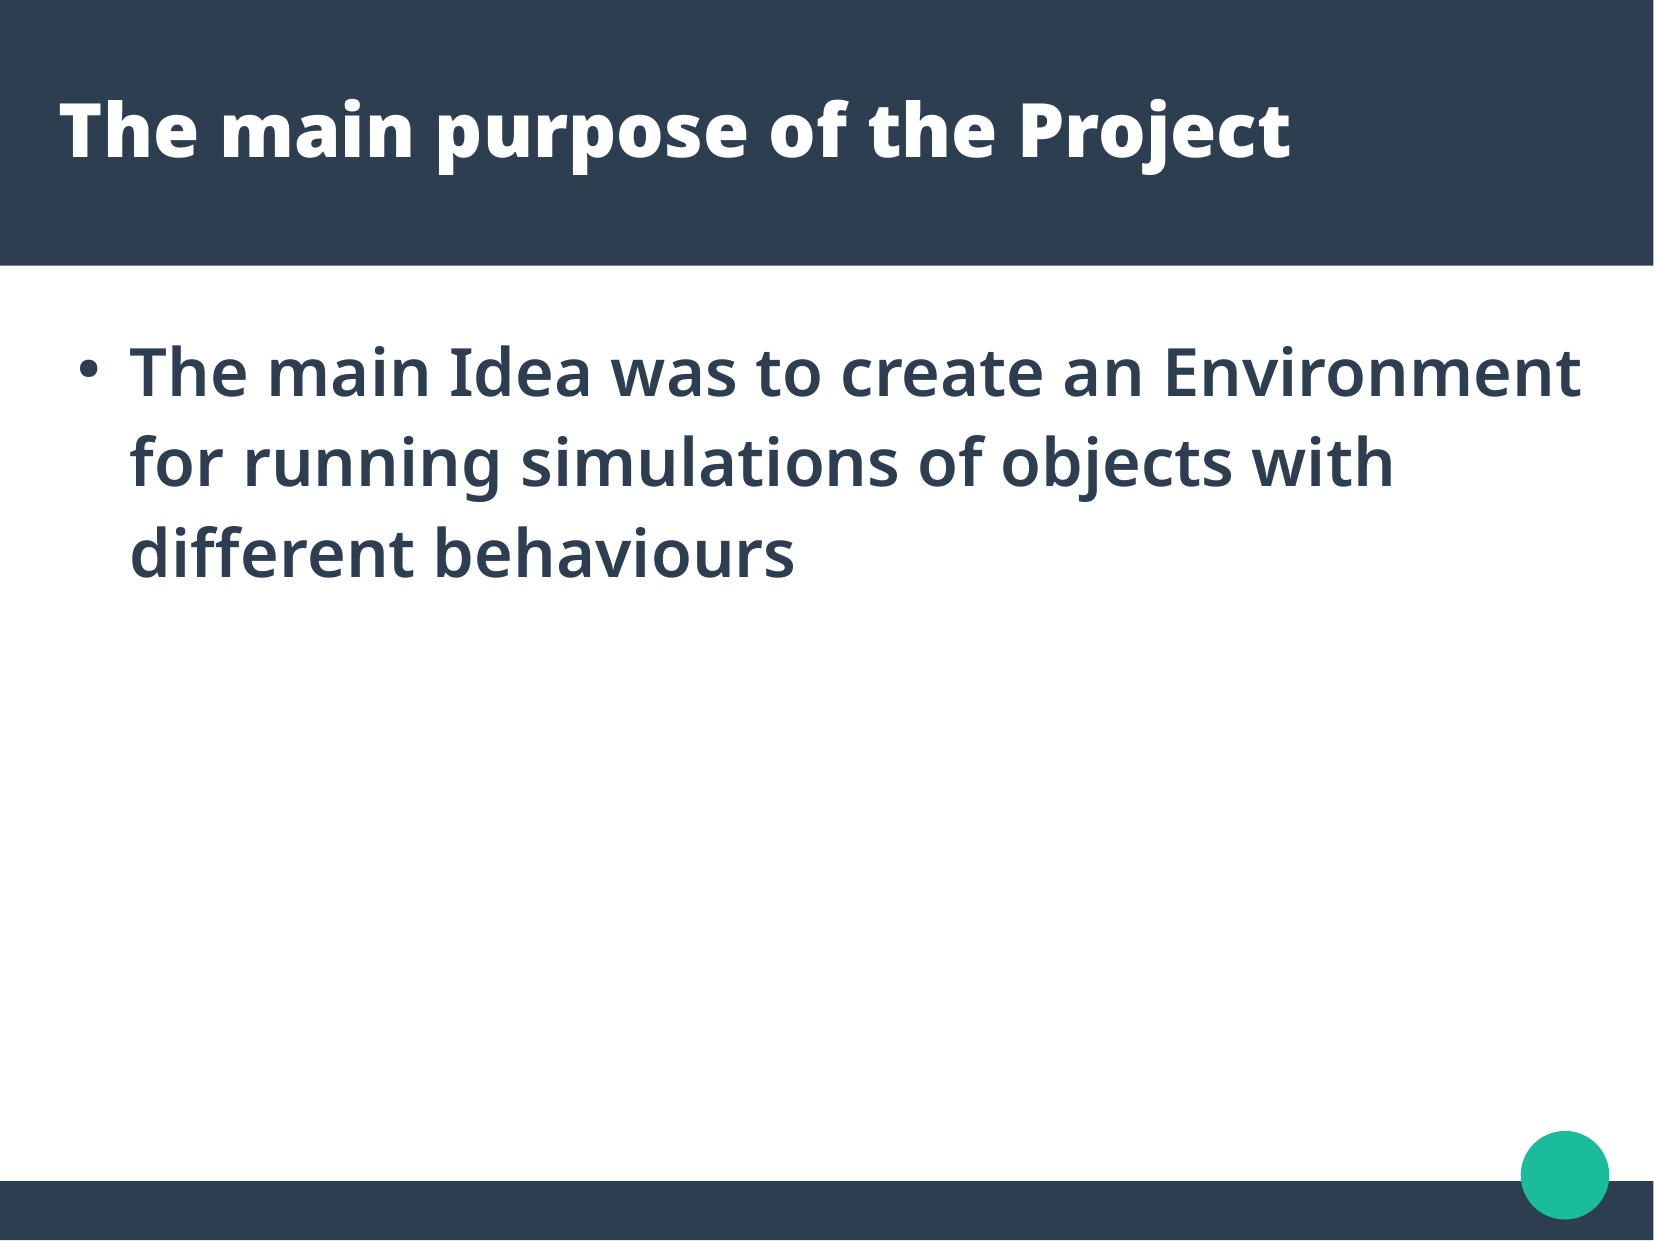

# The main purpose of the Project
The main Idea was to create an Environment for running simulations of objects with different behaviours